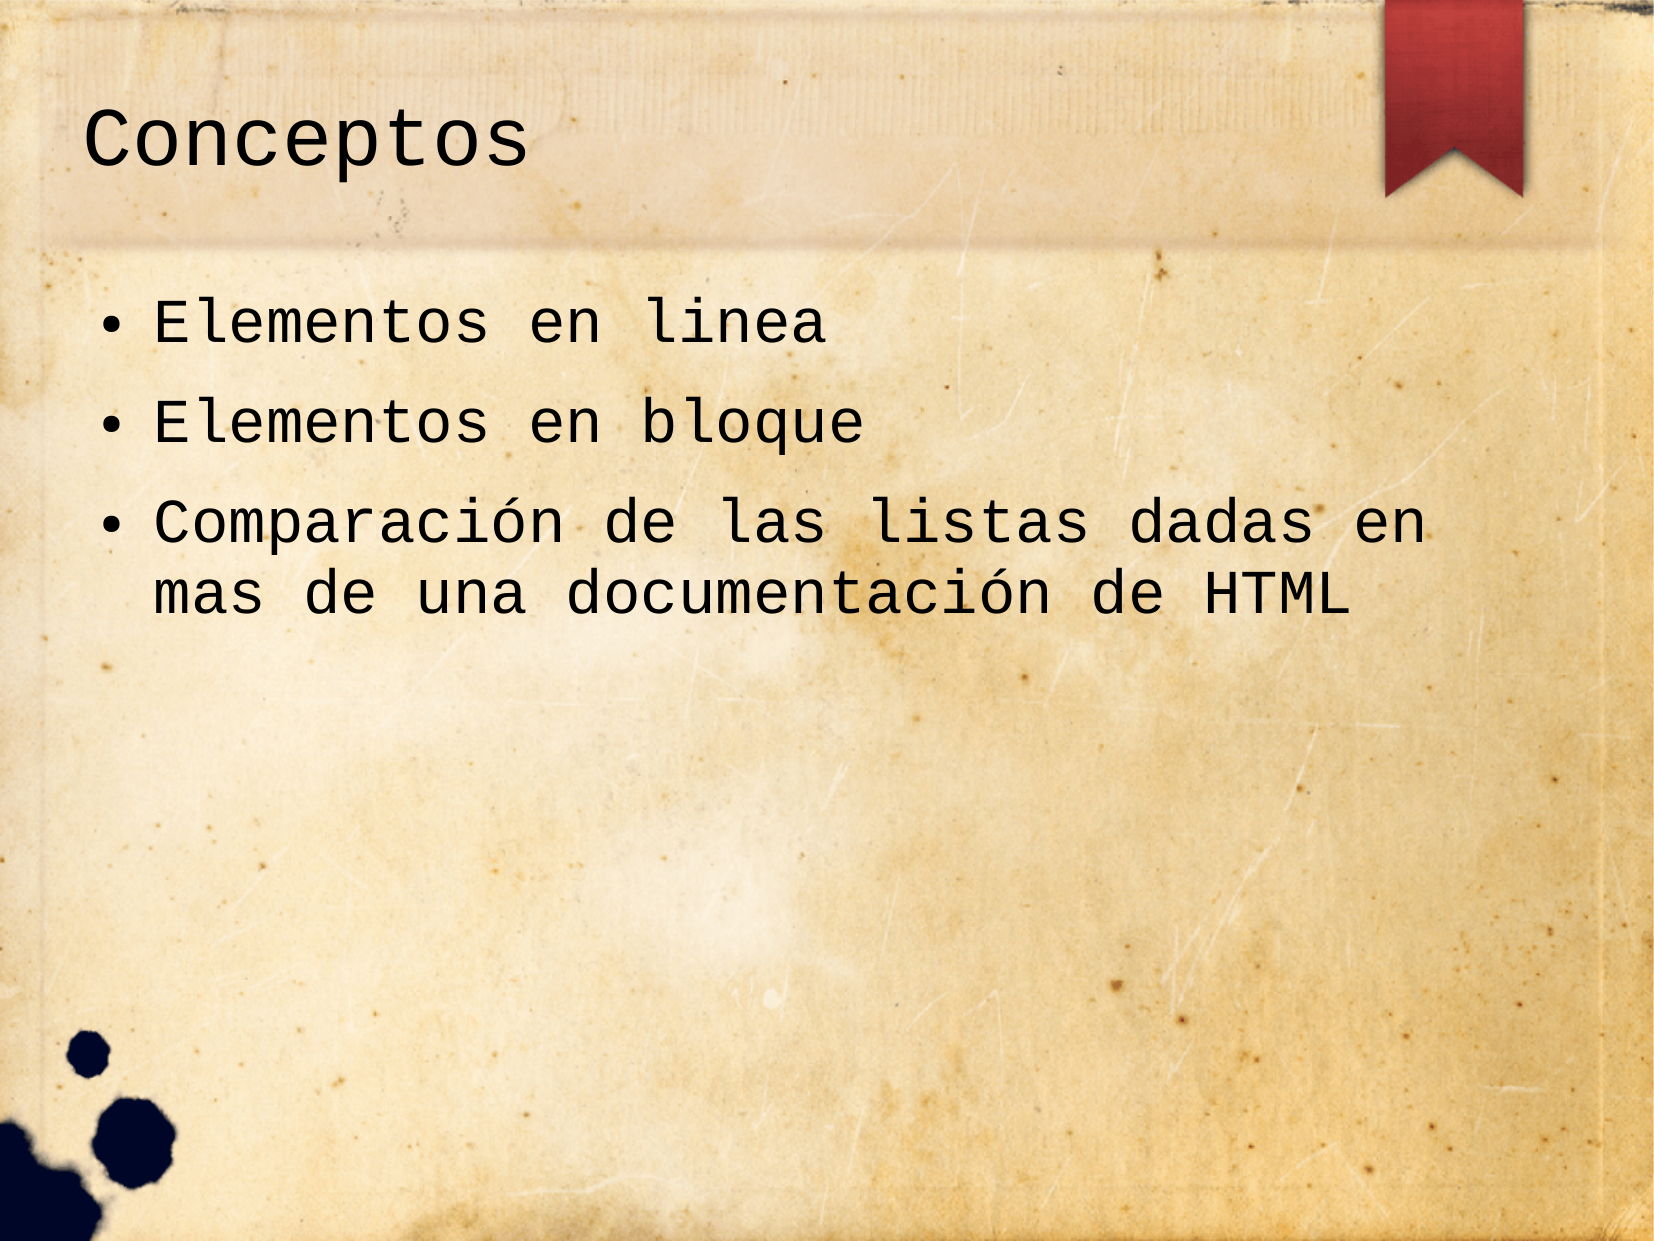

# Conceptos
Elementos en linea
Elementos en bloque
Comparación de las listas dadas en mas de una documentación de HTML